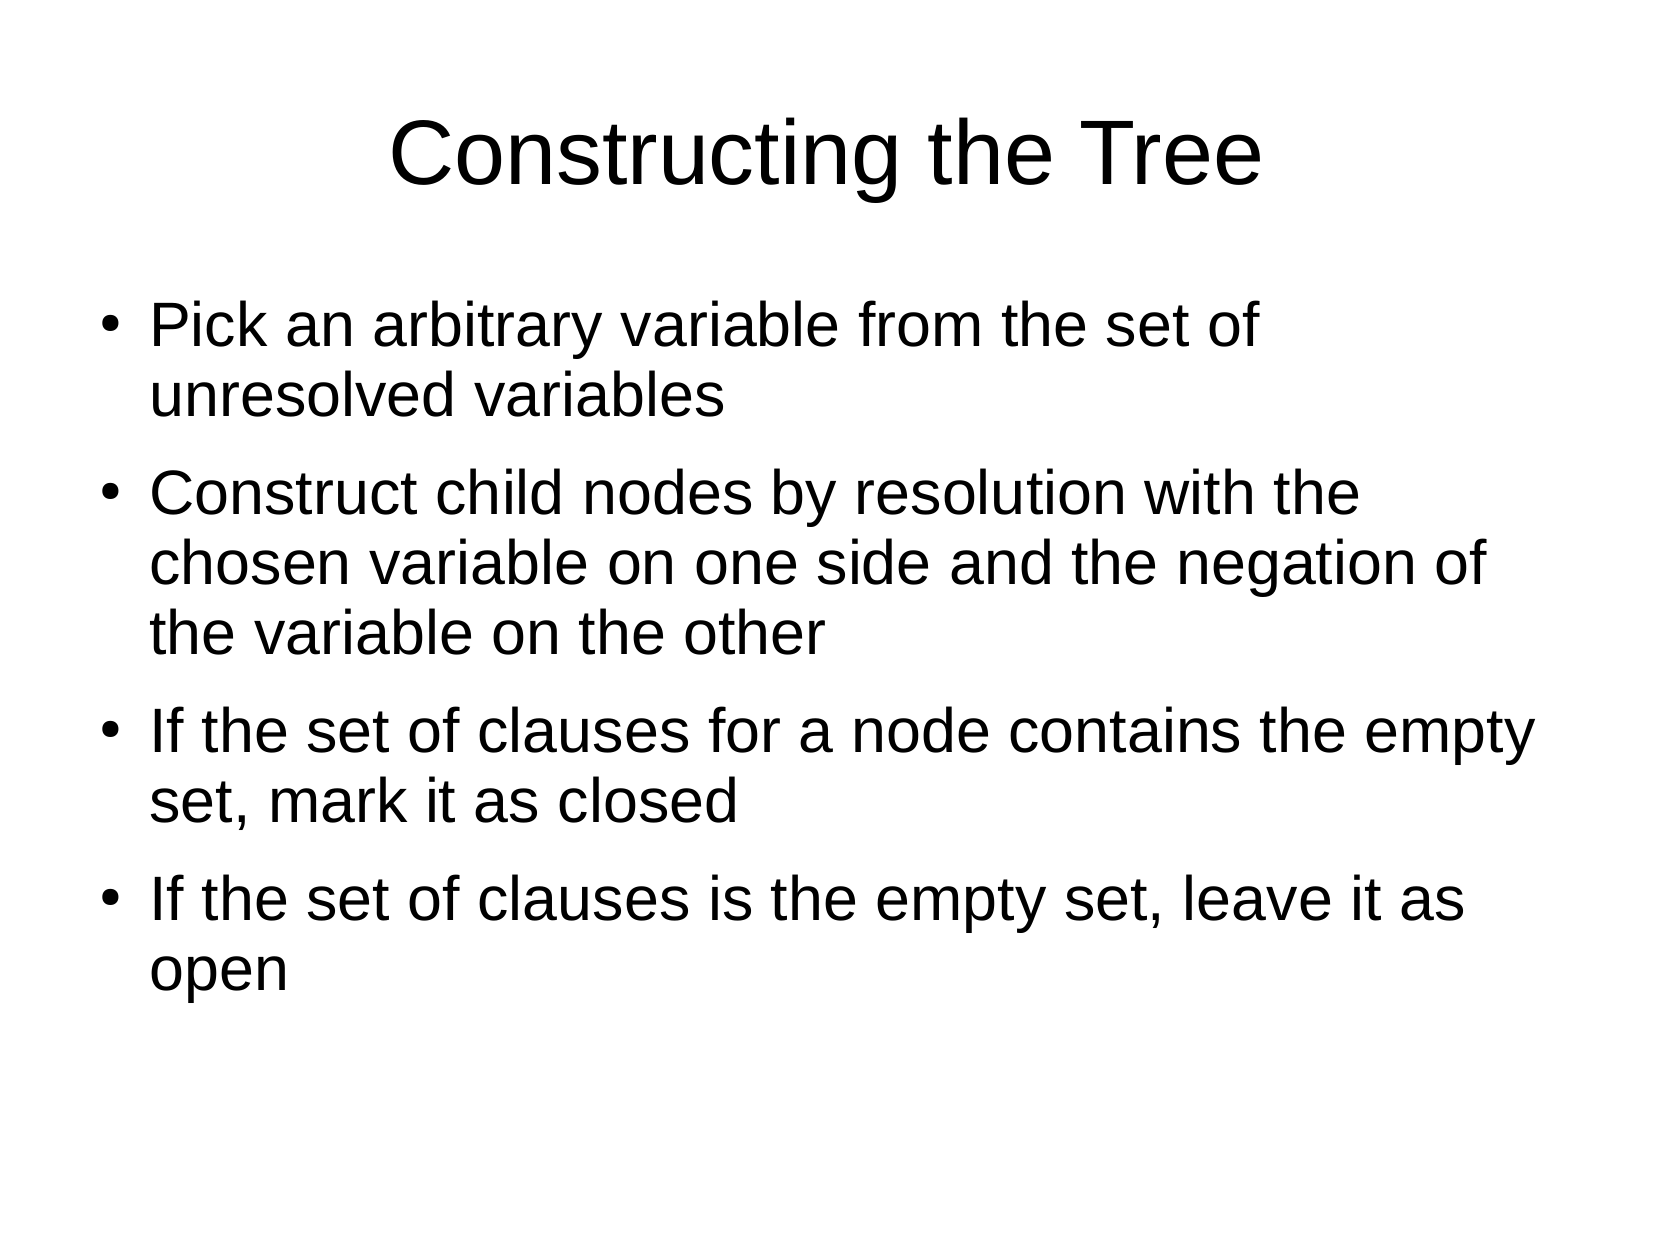

# Constructing the Tree
Pick an arbitrary variable from the set of unresolved variables
Construct child nodes by resolution with the chosen variable on one side and the negation of the variable on the other
If the set of clauses for a node contains the empty set, mark it as closed
If the set of clauses is the empty set, leave it as open